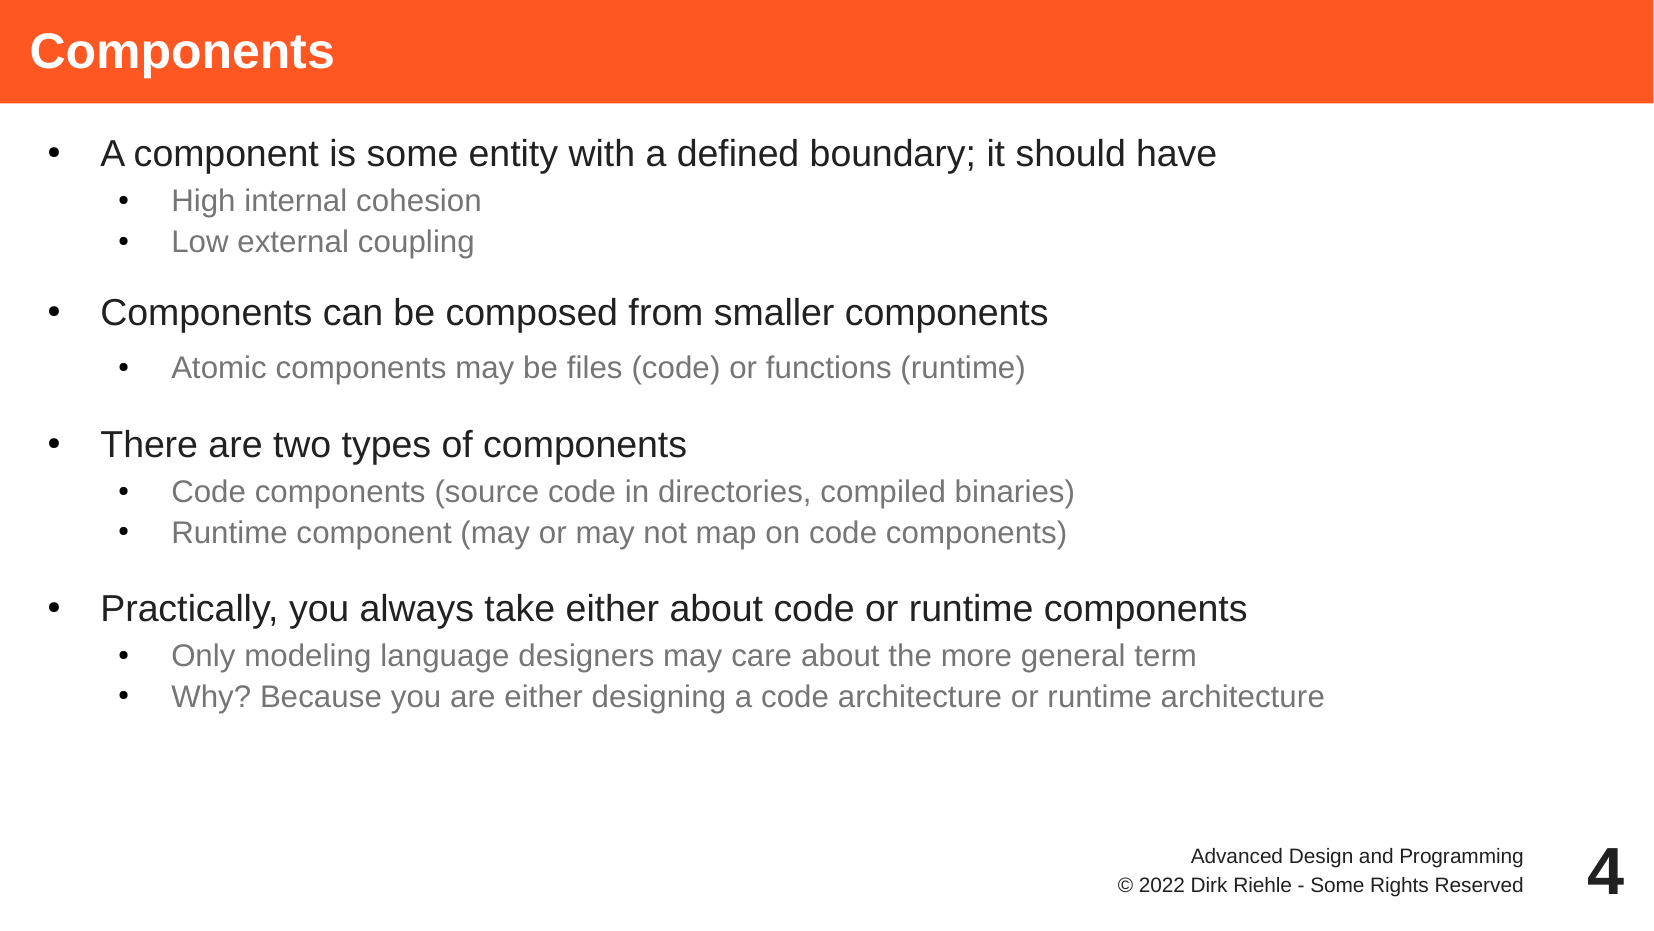

# Components
A component is some entity with a defined boundary; it should have
High internal cohesion
Low external coupling
Components can be composed from smaller components
Atomic components may be files (code) or functions (runtime)
There are two types of components
Code components (source code in directories, compiled binaries)
Runtime component (may or may not map on code components)
Practically, you always take either about code or runtime components
Only modeling language designers may care about the more general term
Why? Because you are either designing a code architecture or runtime architecture
Advanced Design and Programming
4
© 2022 Dirk Riehle - Some Rights Reserved